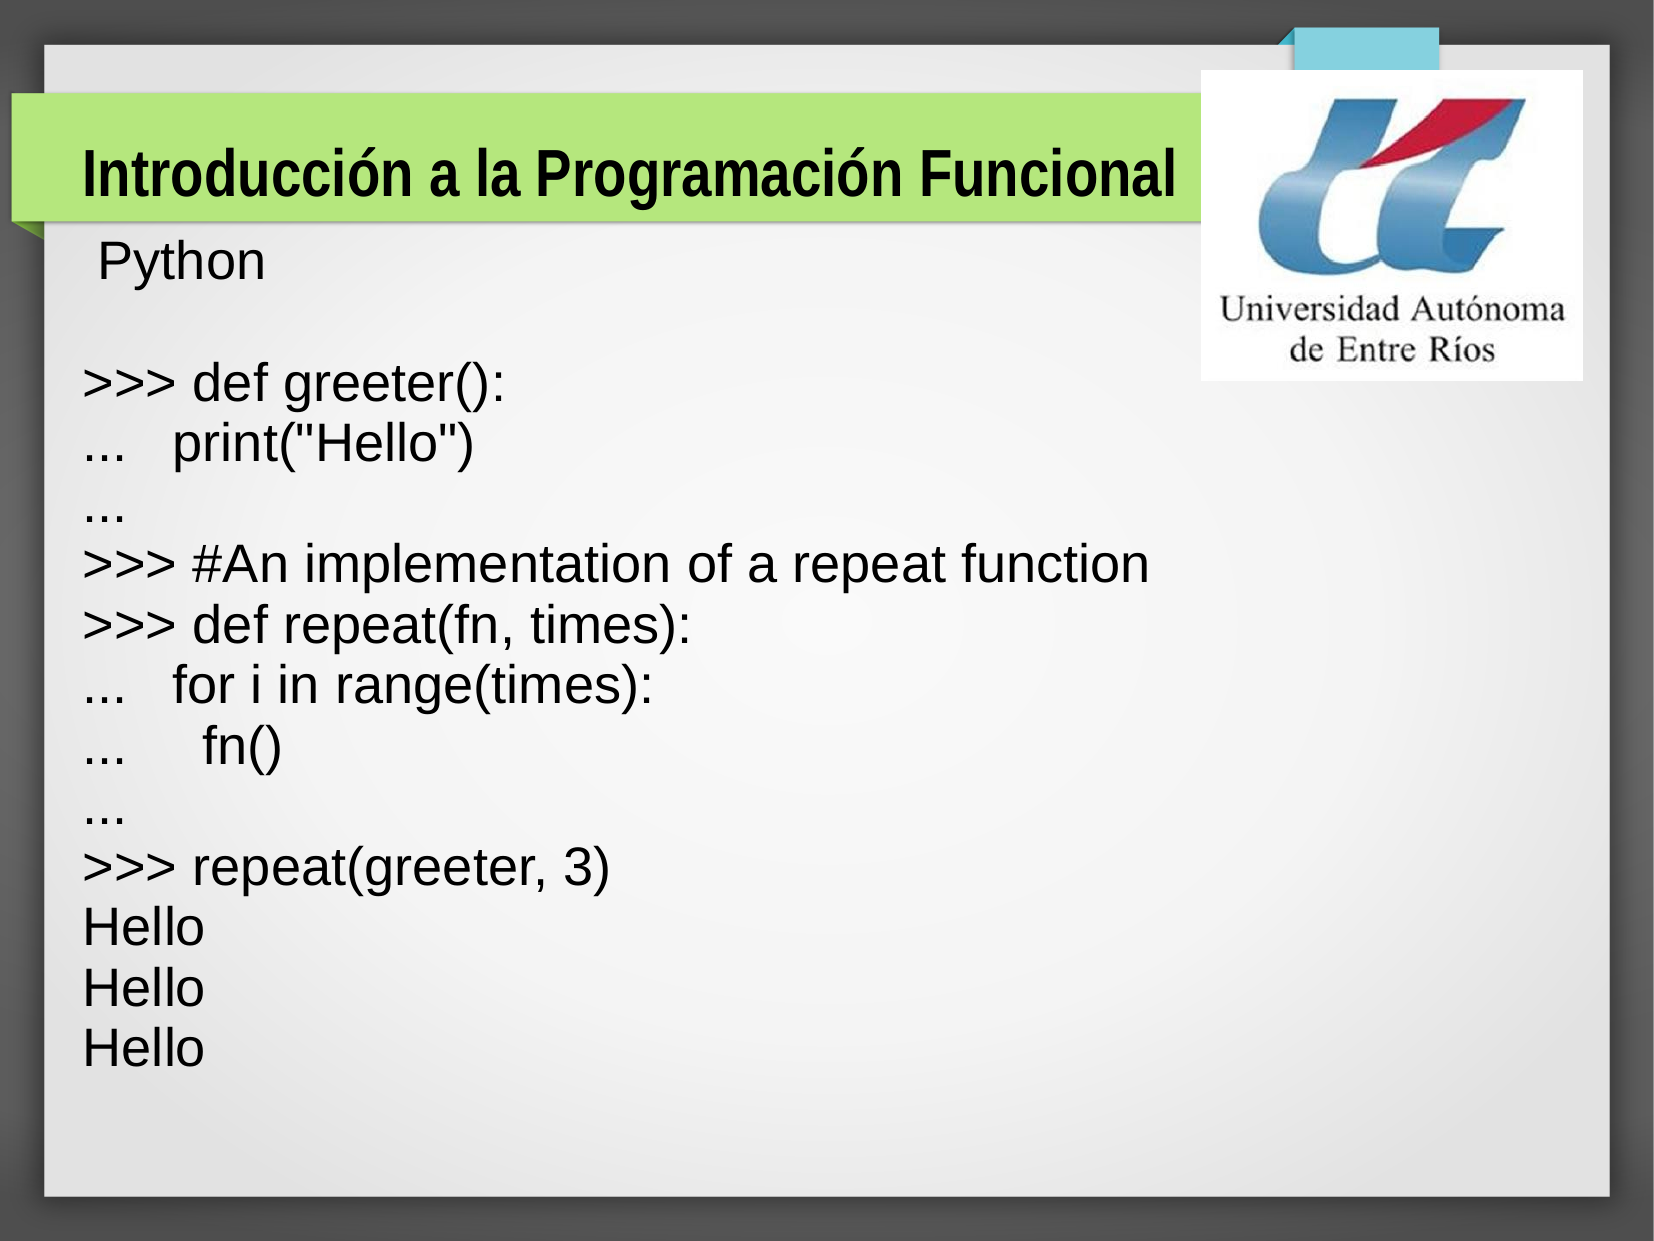

# Introducción a la Programación Funcional
 Python
>>> def greeter():
... print("Hello")
...
>>> #An implementation of a repeat function
>>> def repeat(fn, times):
... for i in range(times):
... fn()
...
>>> repeat(greeter, 3)
Hello
Hello
Hello